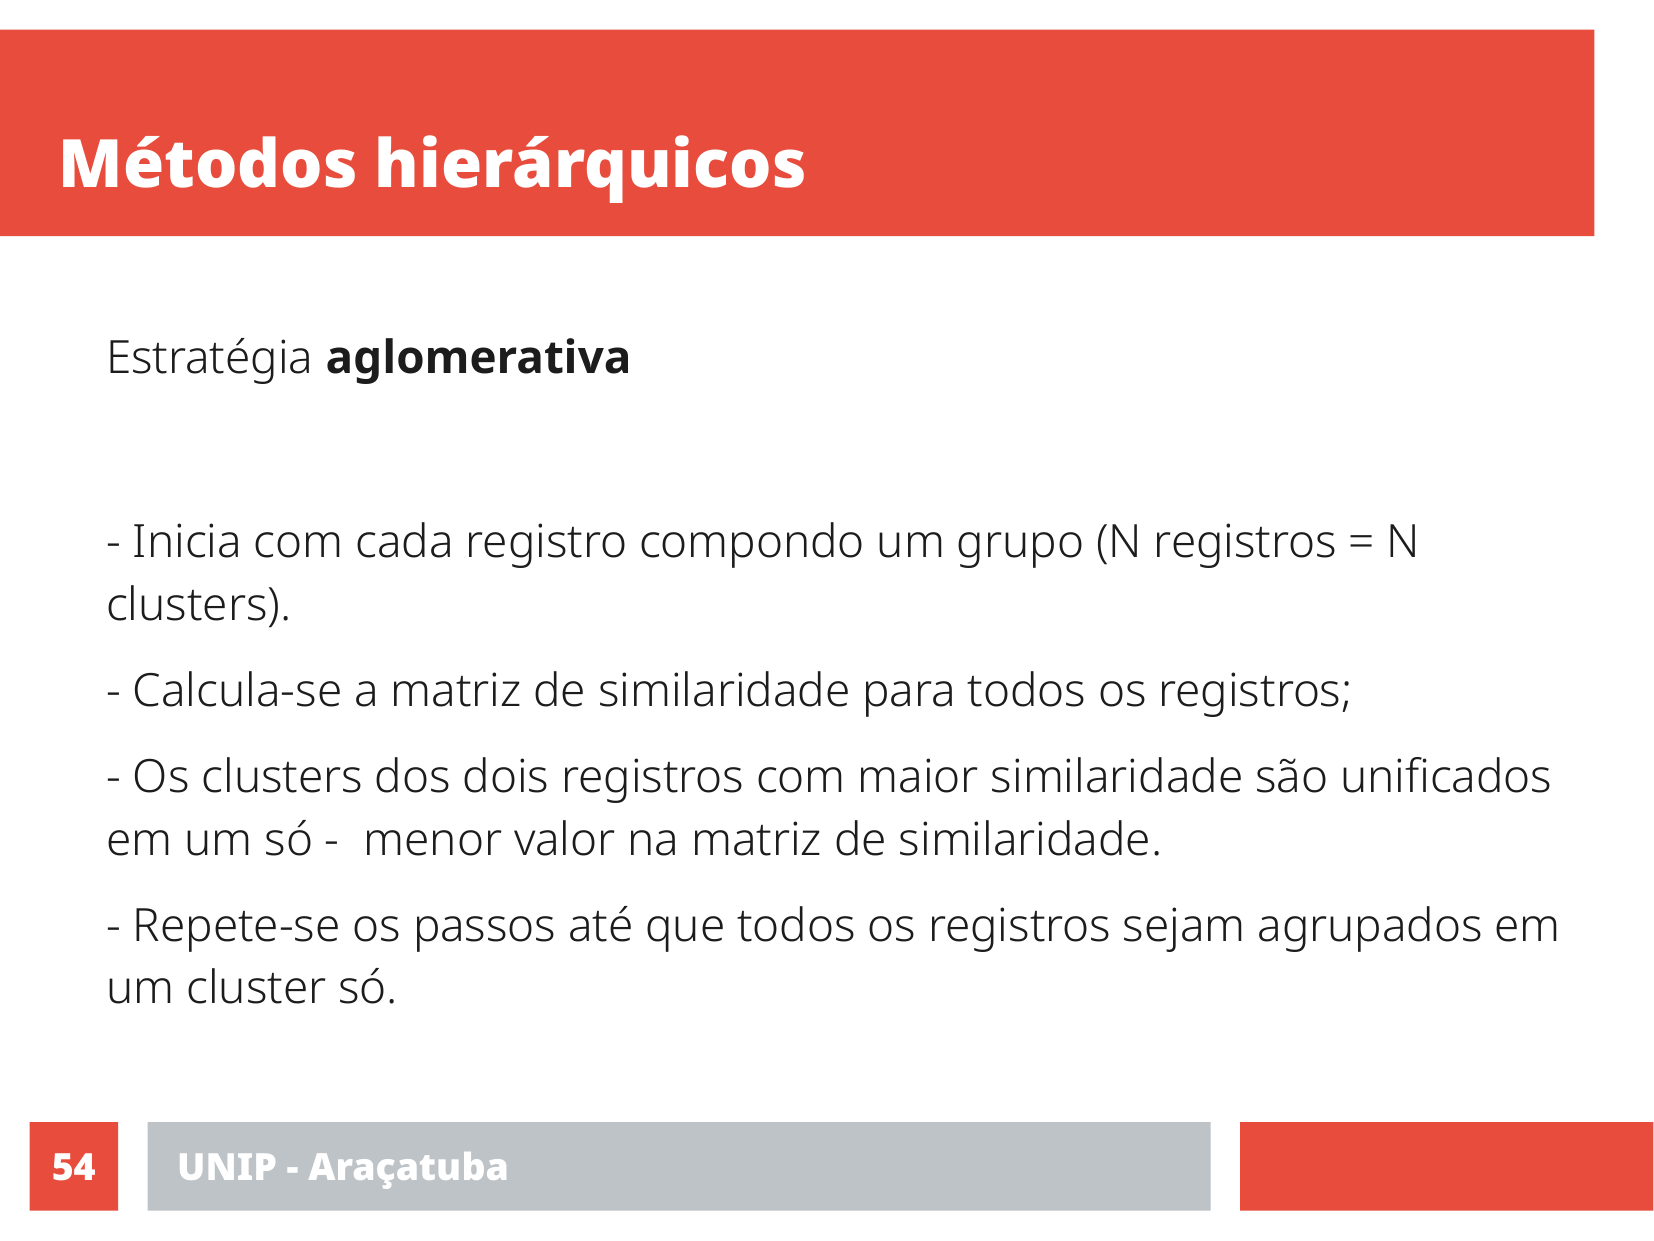

# Métodos hierárquicos
Estratégia aglomerativa
- Inicia com cada registro compondo um grupo (N registros = N clusters).
- Calcula-se a matriz de similaridade para todos os registros;
- Os clusters dos dois registros com maior similaridade são unificados em um só - menor valor na matriz de similaridade.
- Repete-se os passos até que todos os registros sejam agrupados em um cluster só.
54
UNIP - Araçatuba